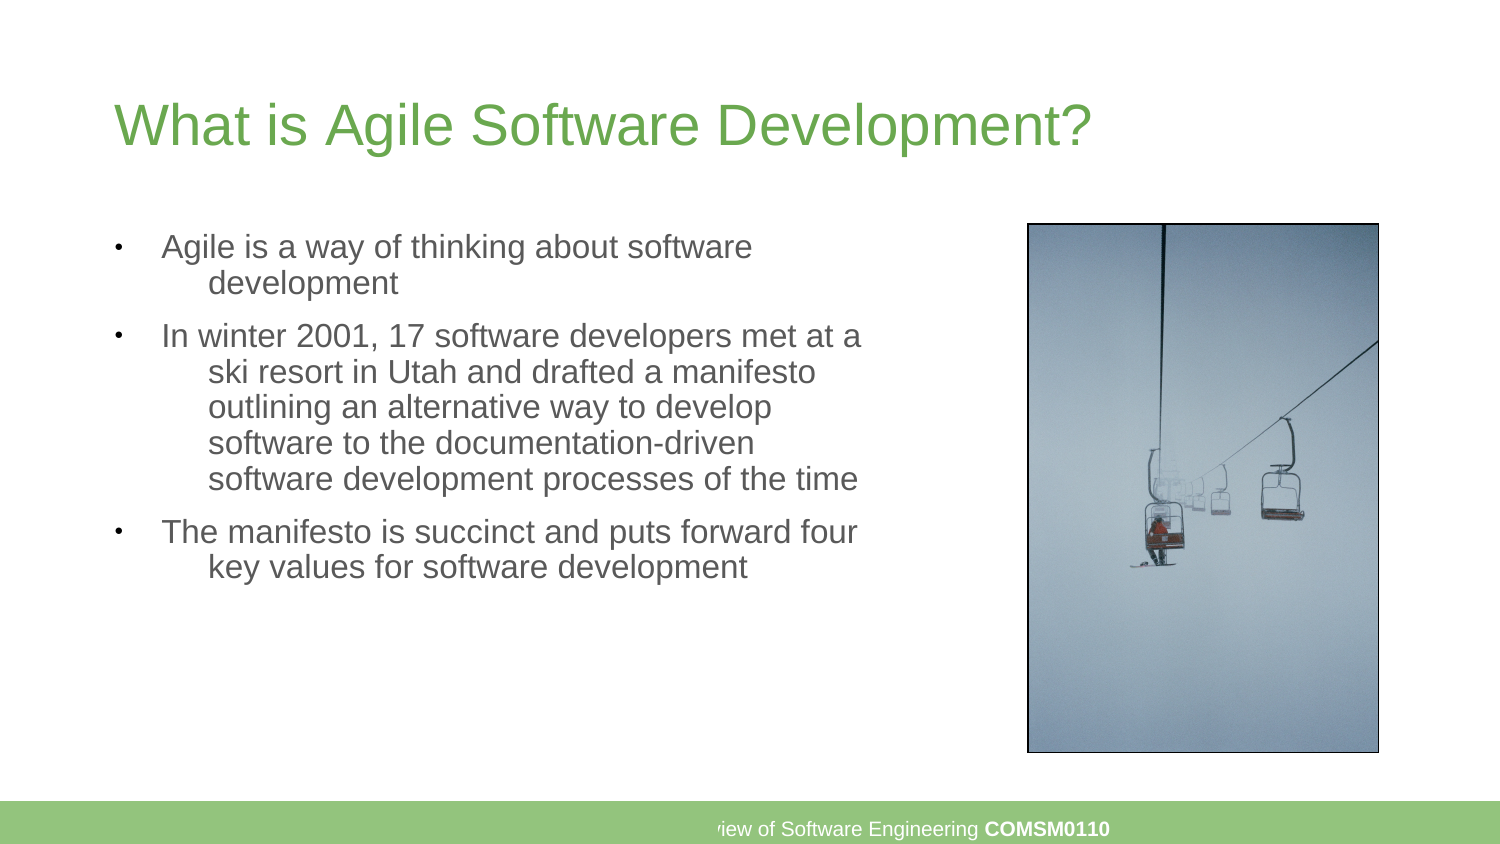

# What is Agile Software Development?
Agile is a way of thinking about software development
In winter 2001, 17 software developers met at a ski resort in Utah and drafted a manifesto outlining an alternative way to develop software to the documentation-driven software development processes of the time
The manifesto is succinct and puts forward four key values for software development